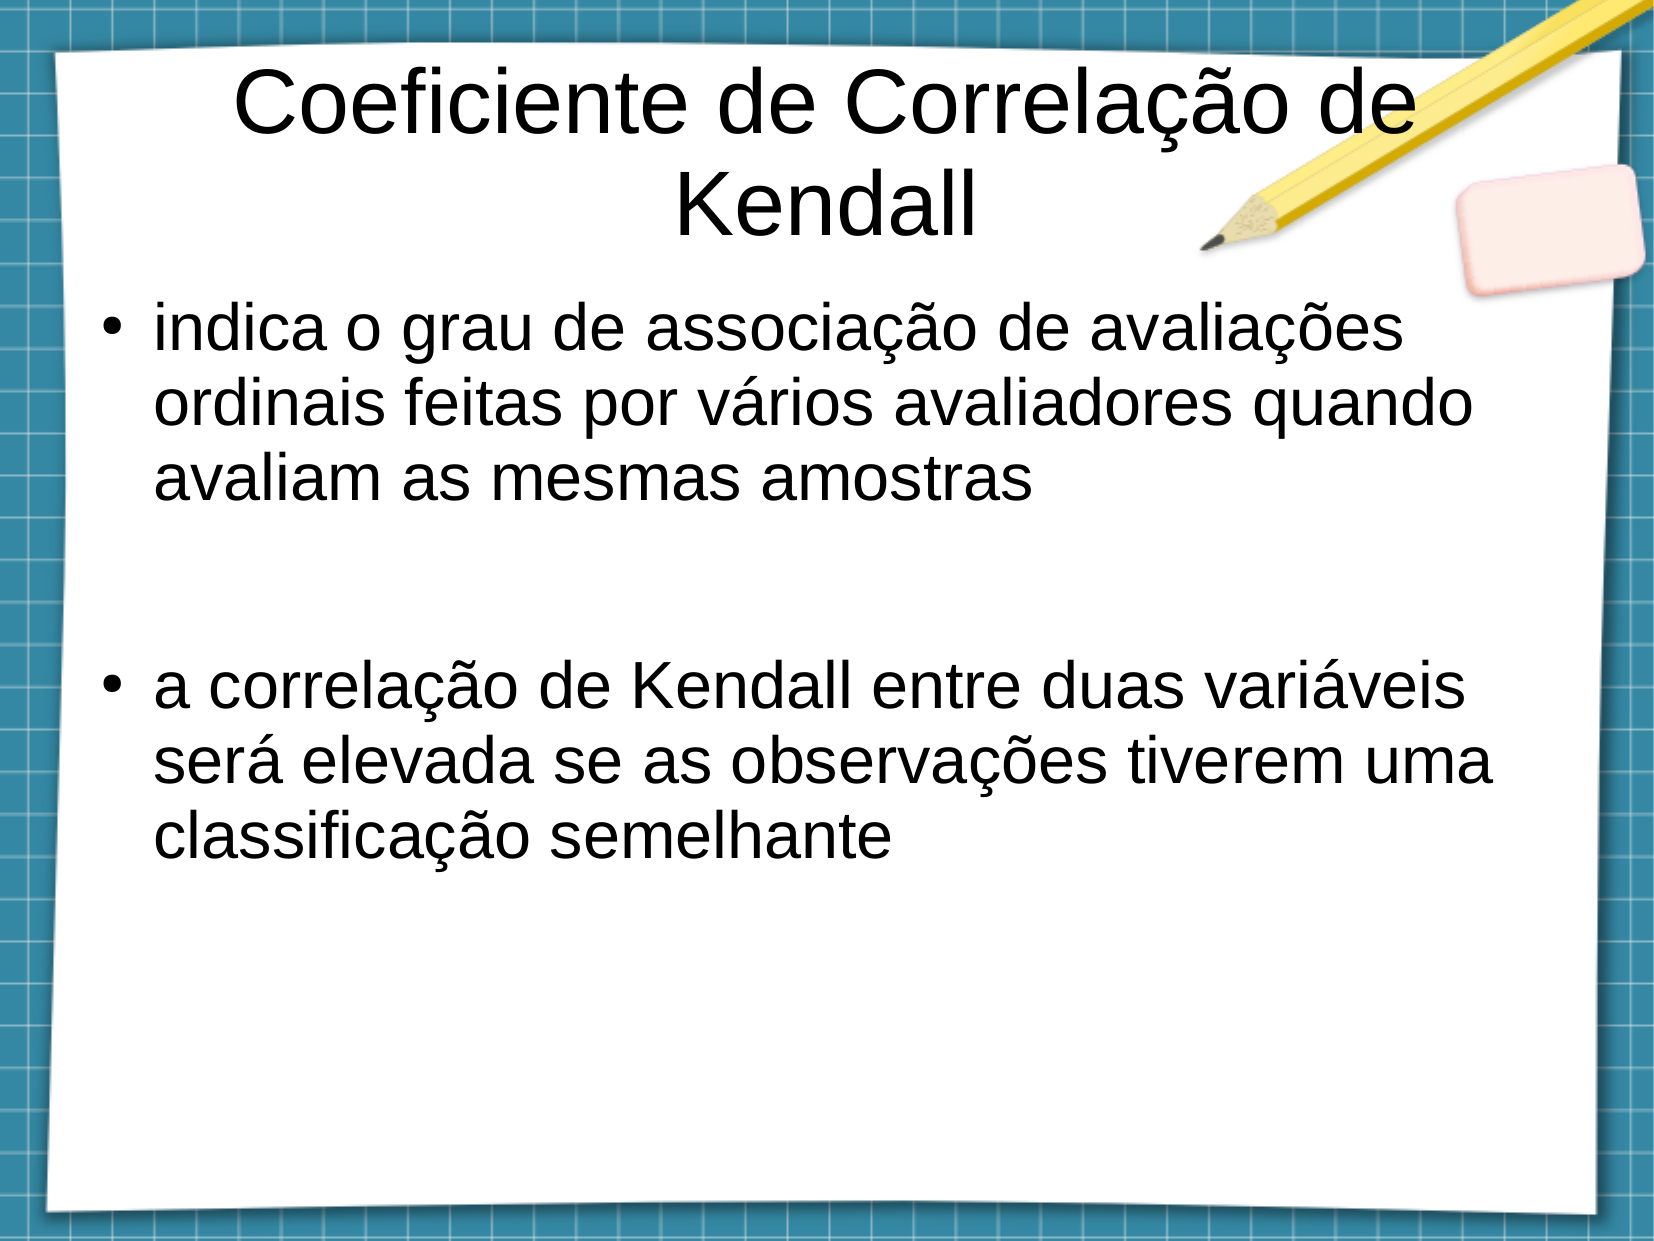

# Coeficiente de Correlação de Kendall
indica o grau de associação de avaliações ordinais feitas por vários avaliadores quando avaliam as mesmas amostras
a correlação de Kendall entre duas variáveis será elevada se as observações tiverem uma classificação semelhante